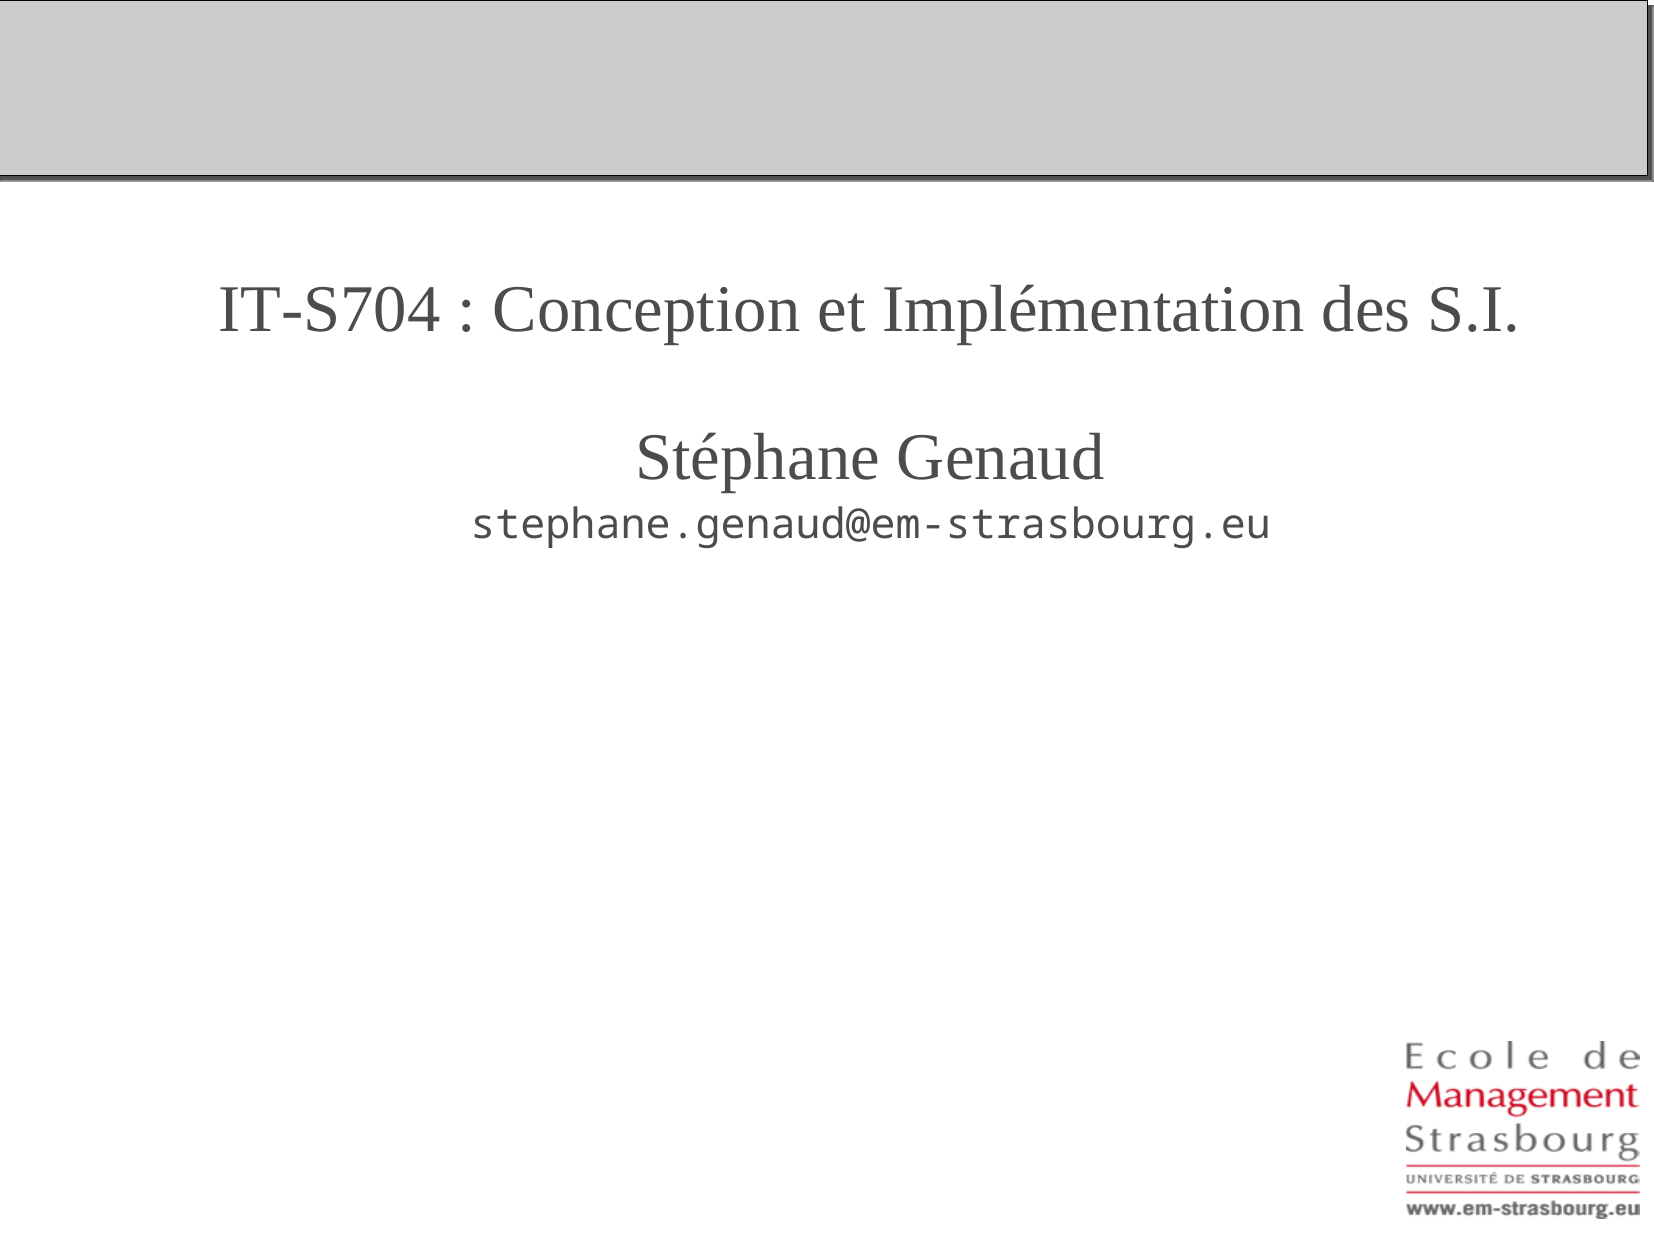

# IT-S704 : Conception et Implémentation des S.I.
Stéphane Genaud
stephane.genaud@em-strasbourg.eu